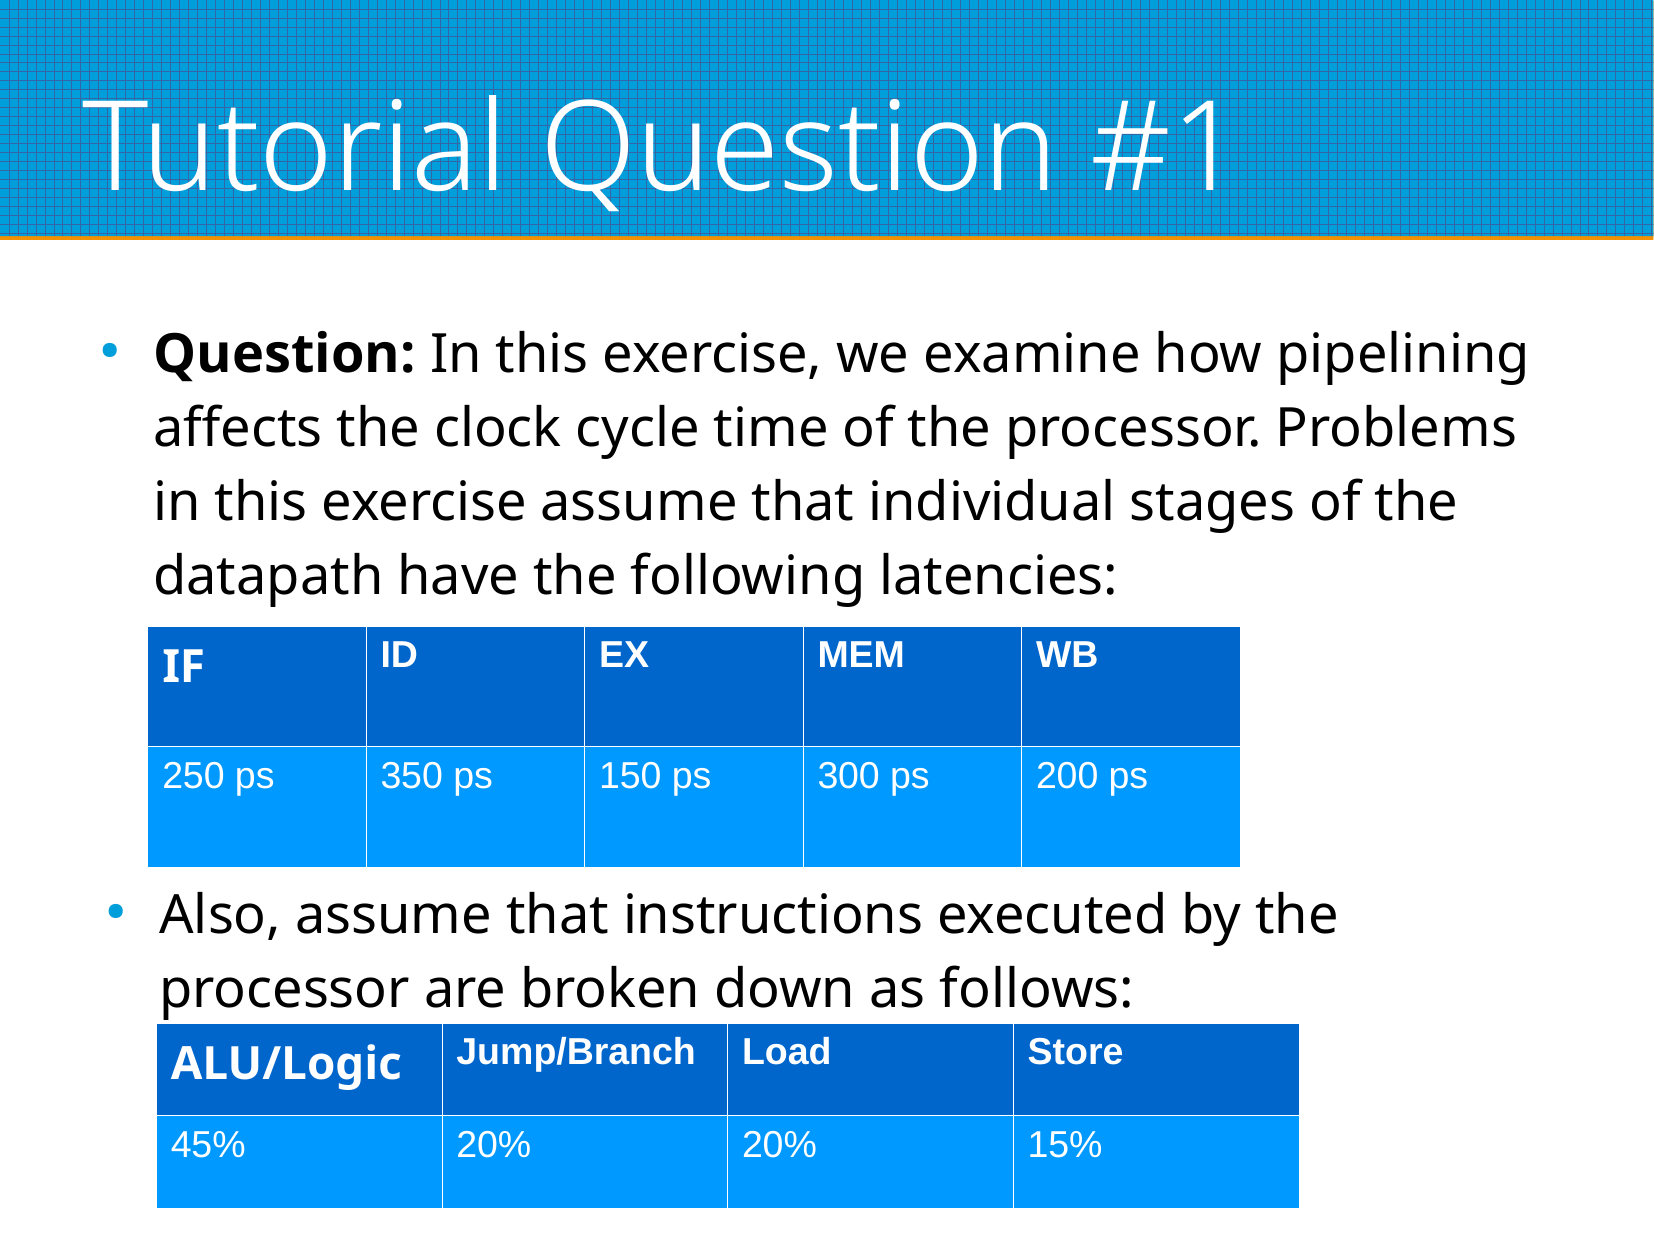

# Tutorial Question #1
Question: In this exercise, we examine how pipelining affects the clock cycle time of the processor. Problems in this exercise assume that individual stages of the datapath have the following latencies:
| IF | ID | EX | MEM | WB |
| --- | --- | --- | --- | --- |
| 250 ps | 350 ps | 150 ps | 300 ps | 200 ps |
Also, assume that instructions executed by the processor are broken down as follows:
| ALU/Logic | Jump/Branch | Load | Store |
| --- | --- | --- | --- |
| 45% | 20% | 20% | 15% |